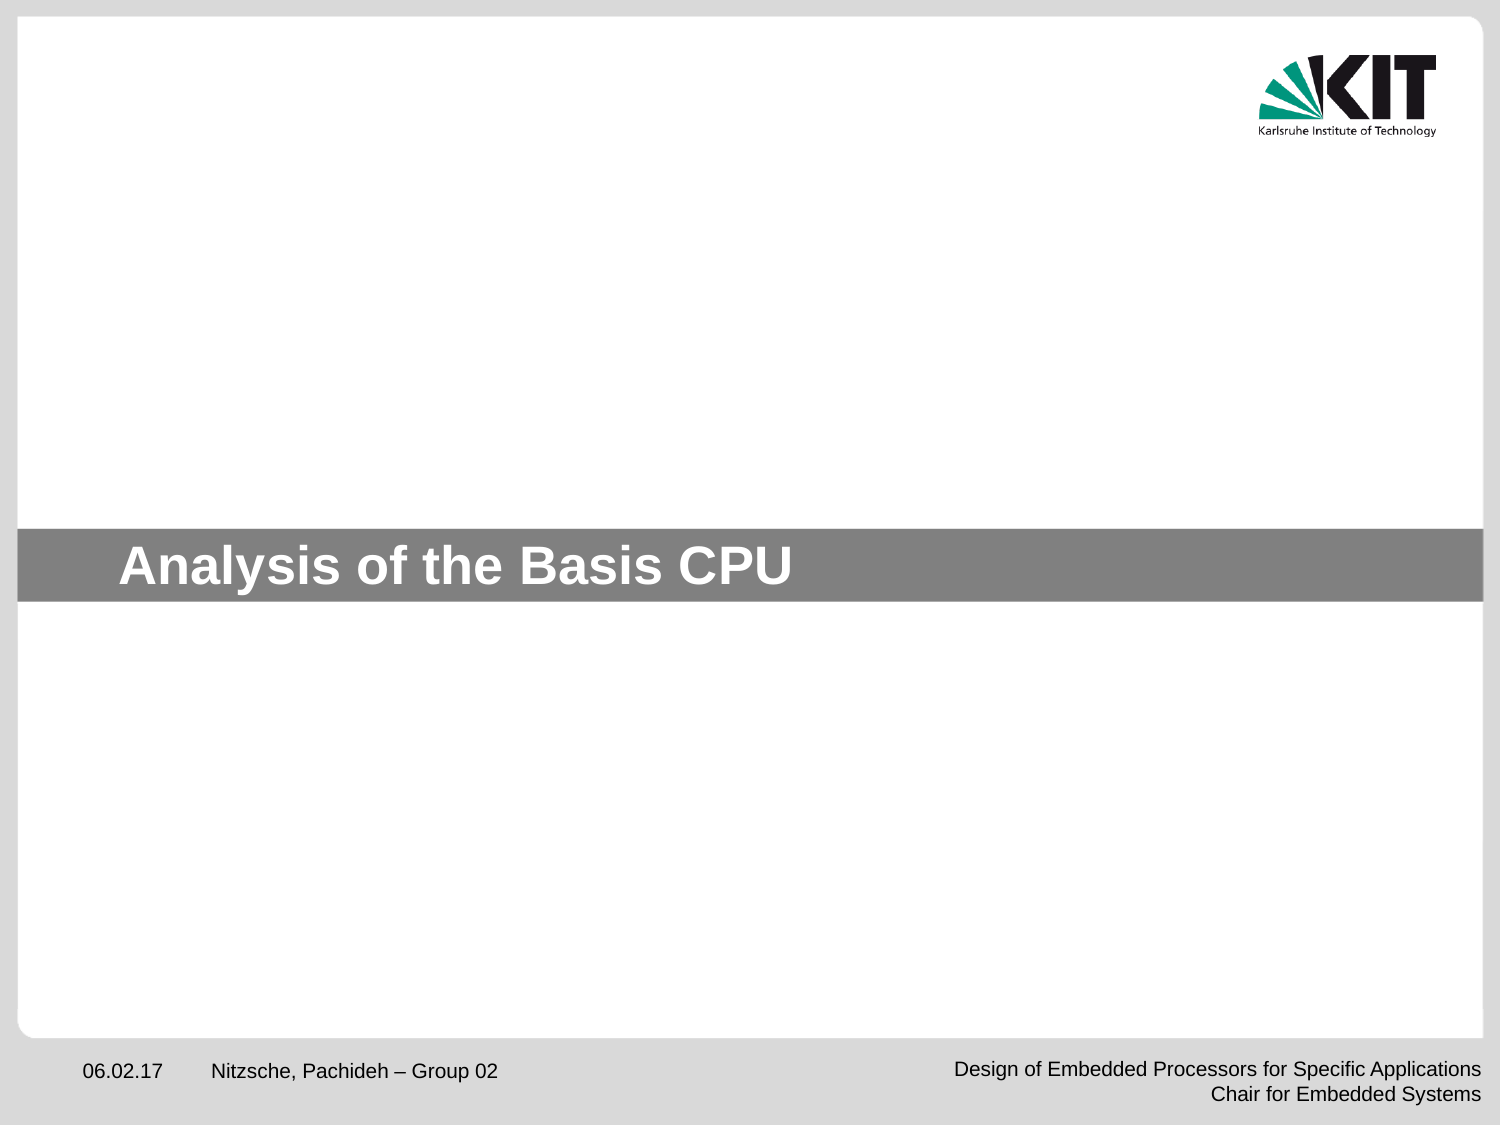

Analysis of the Basis CPU
Nitzsche, Pachideh – Group 02